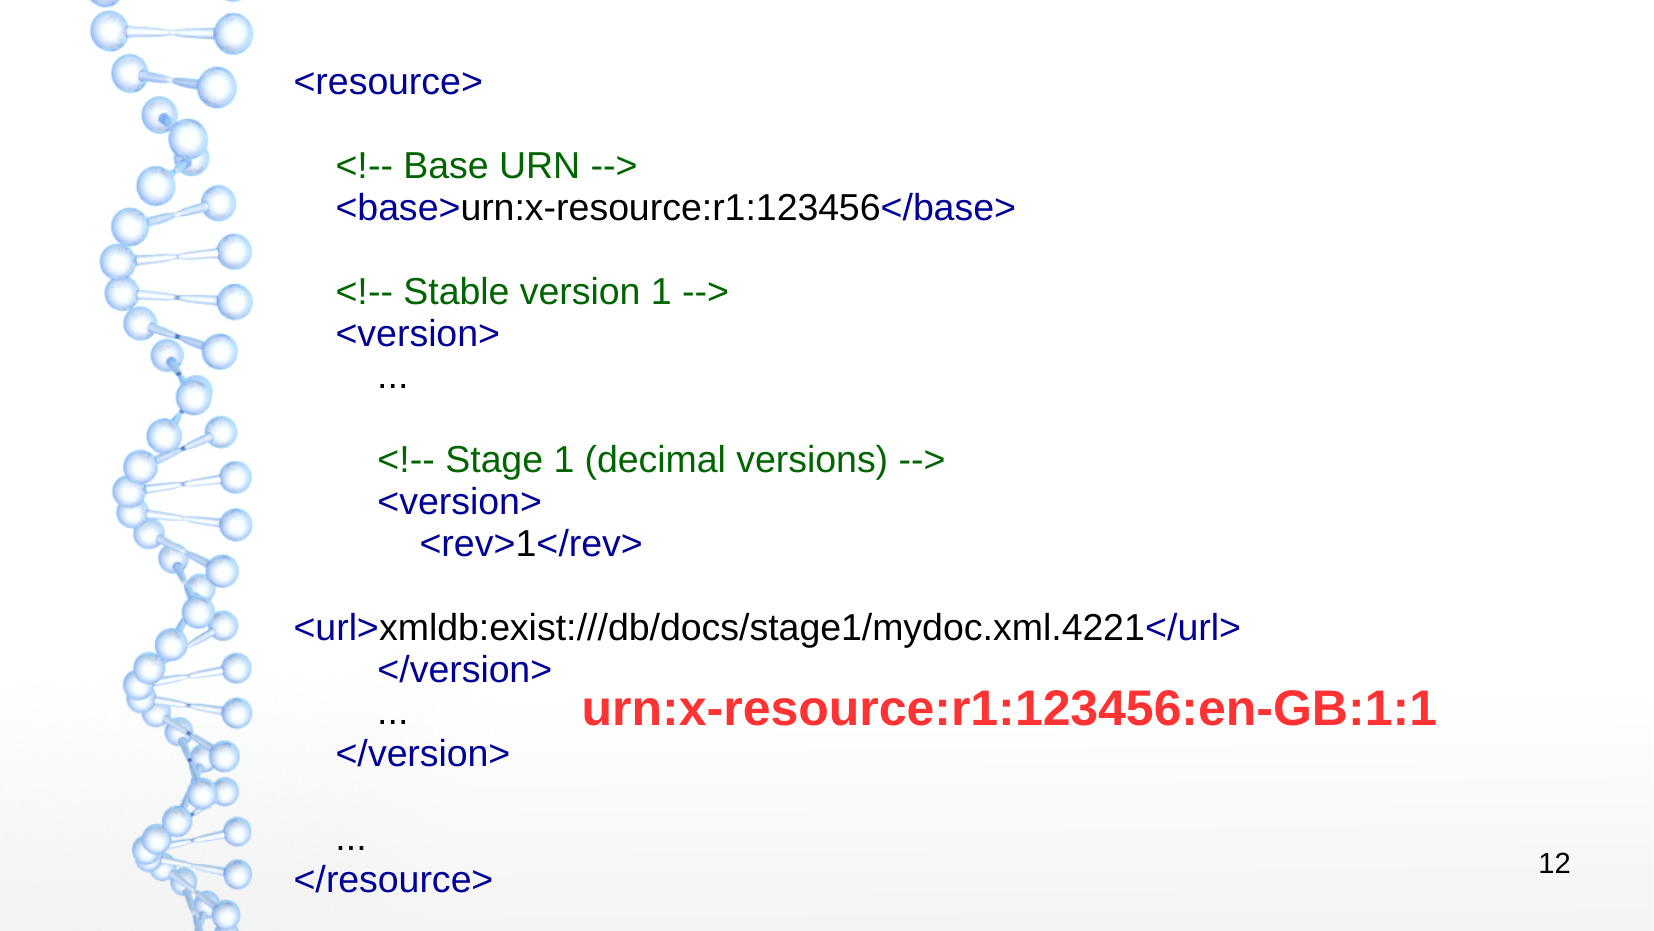

<resource>
 <!-- Base URN -->
 <base>urn:x-resource:r1:123456</base>
 <!-- Stable version 1 -->
 <version>
 ...
 <!-- Stage 1 (decimal versions) -->
 <version>
 <rev>1</rev>
 <url>xmldb:exist:///db/docs/stage1/mydoc.xml.4221</url>
 </version>
 ...
 </version>
 ...
</resource>
urn:x-resource:r1:123456:en-GB:1:1
12